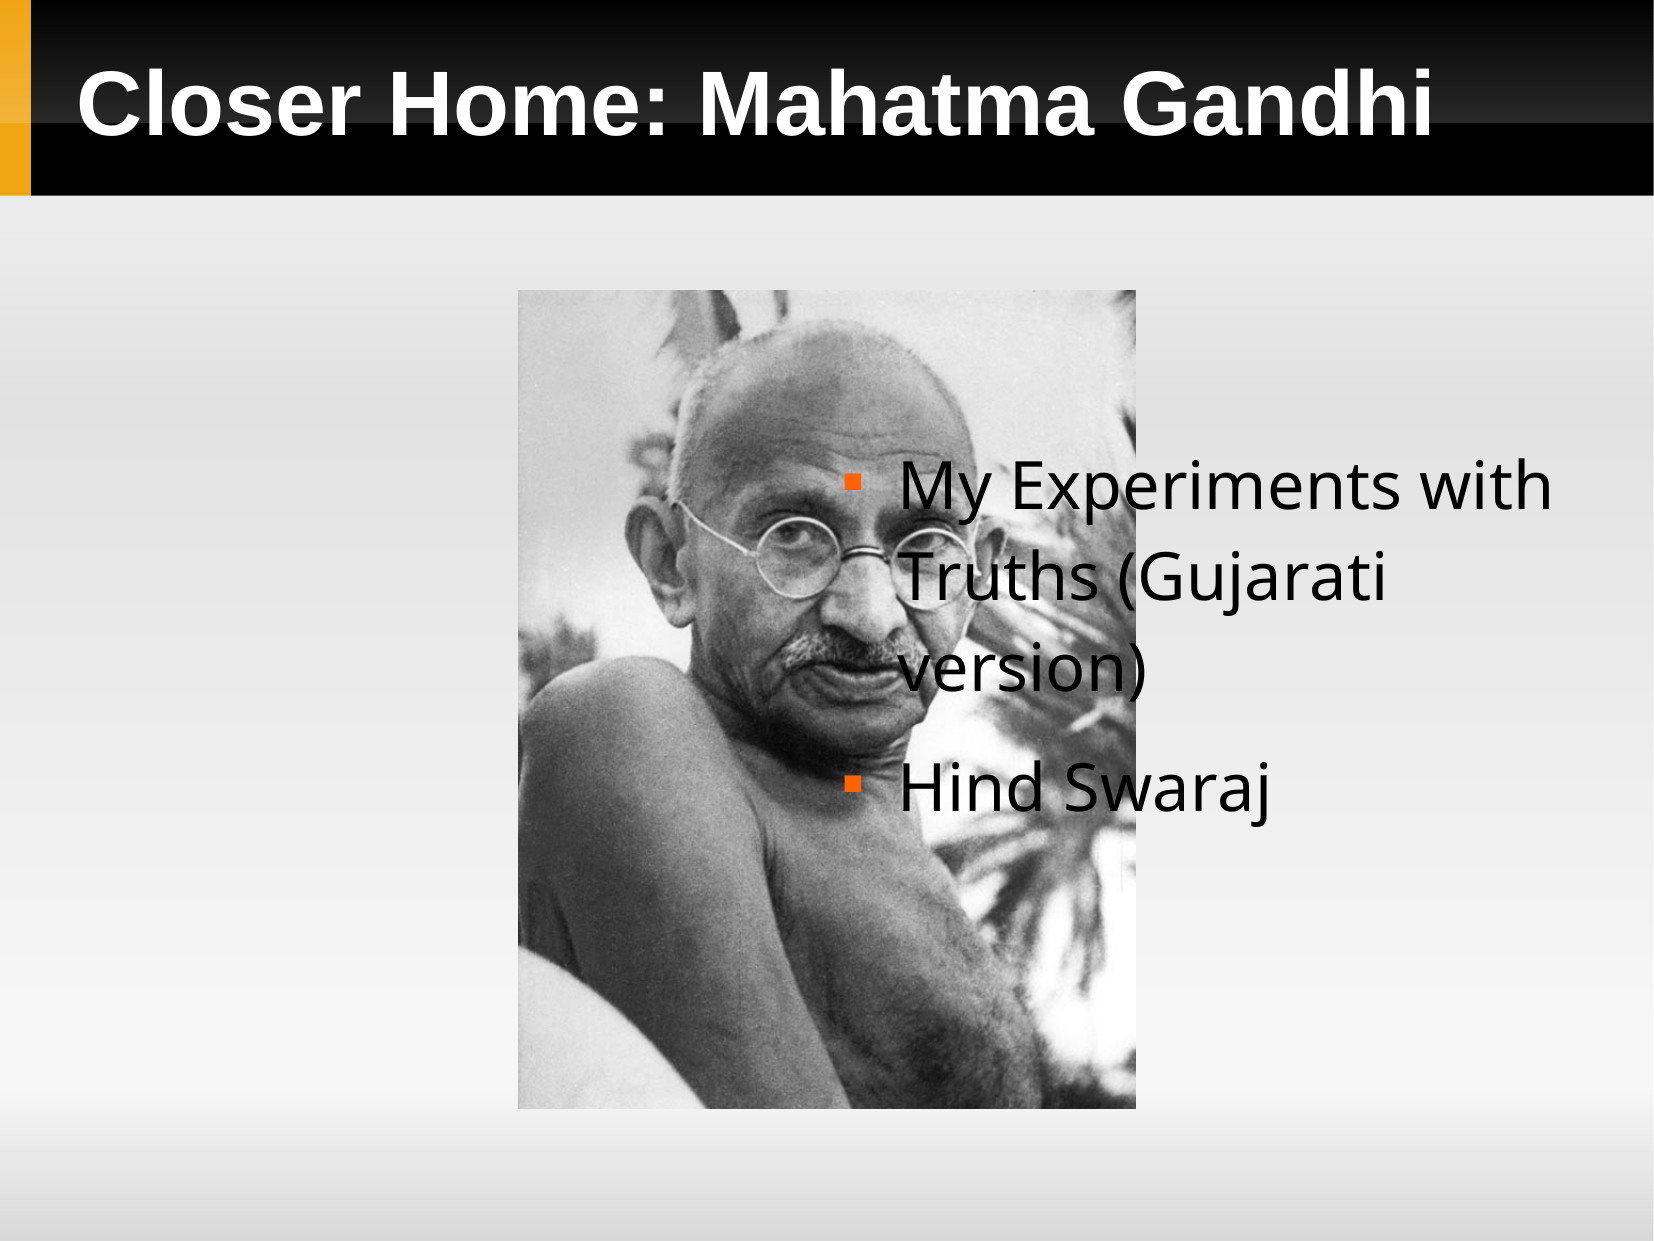

# Closer Home: Mahatma Gandhi
My Experiments with Truths (Gujarati version)
Hind Swaraj